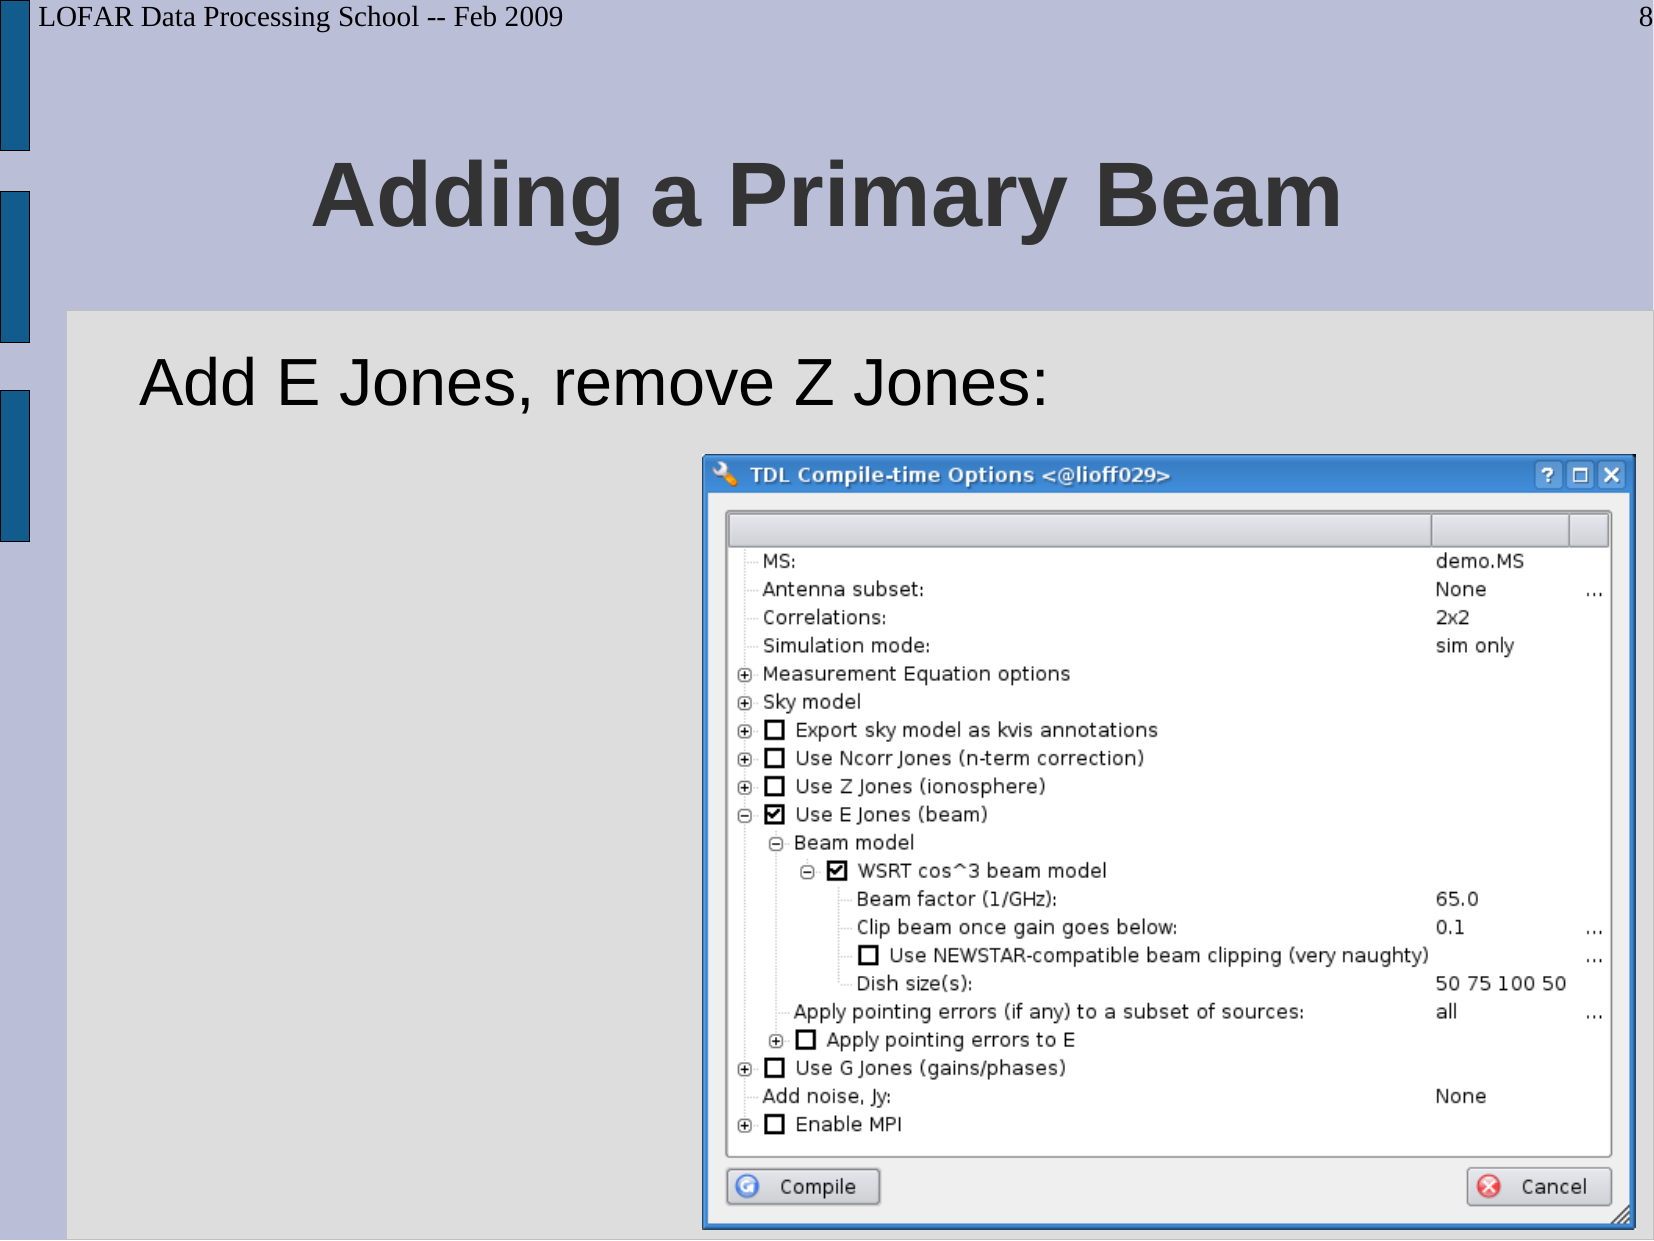

LOFAR Data Processing School -- Feb 2009
8
# Adding a Primary Beam
Add E Jones, remove Z Jones: